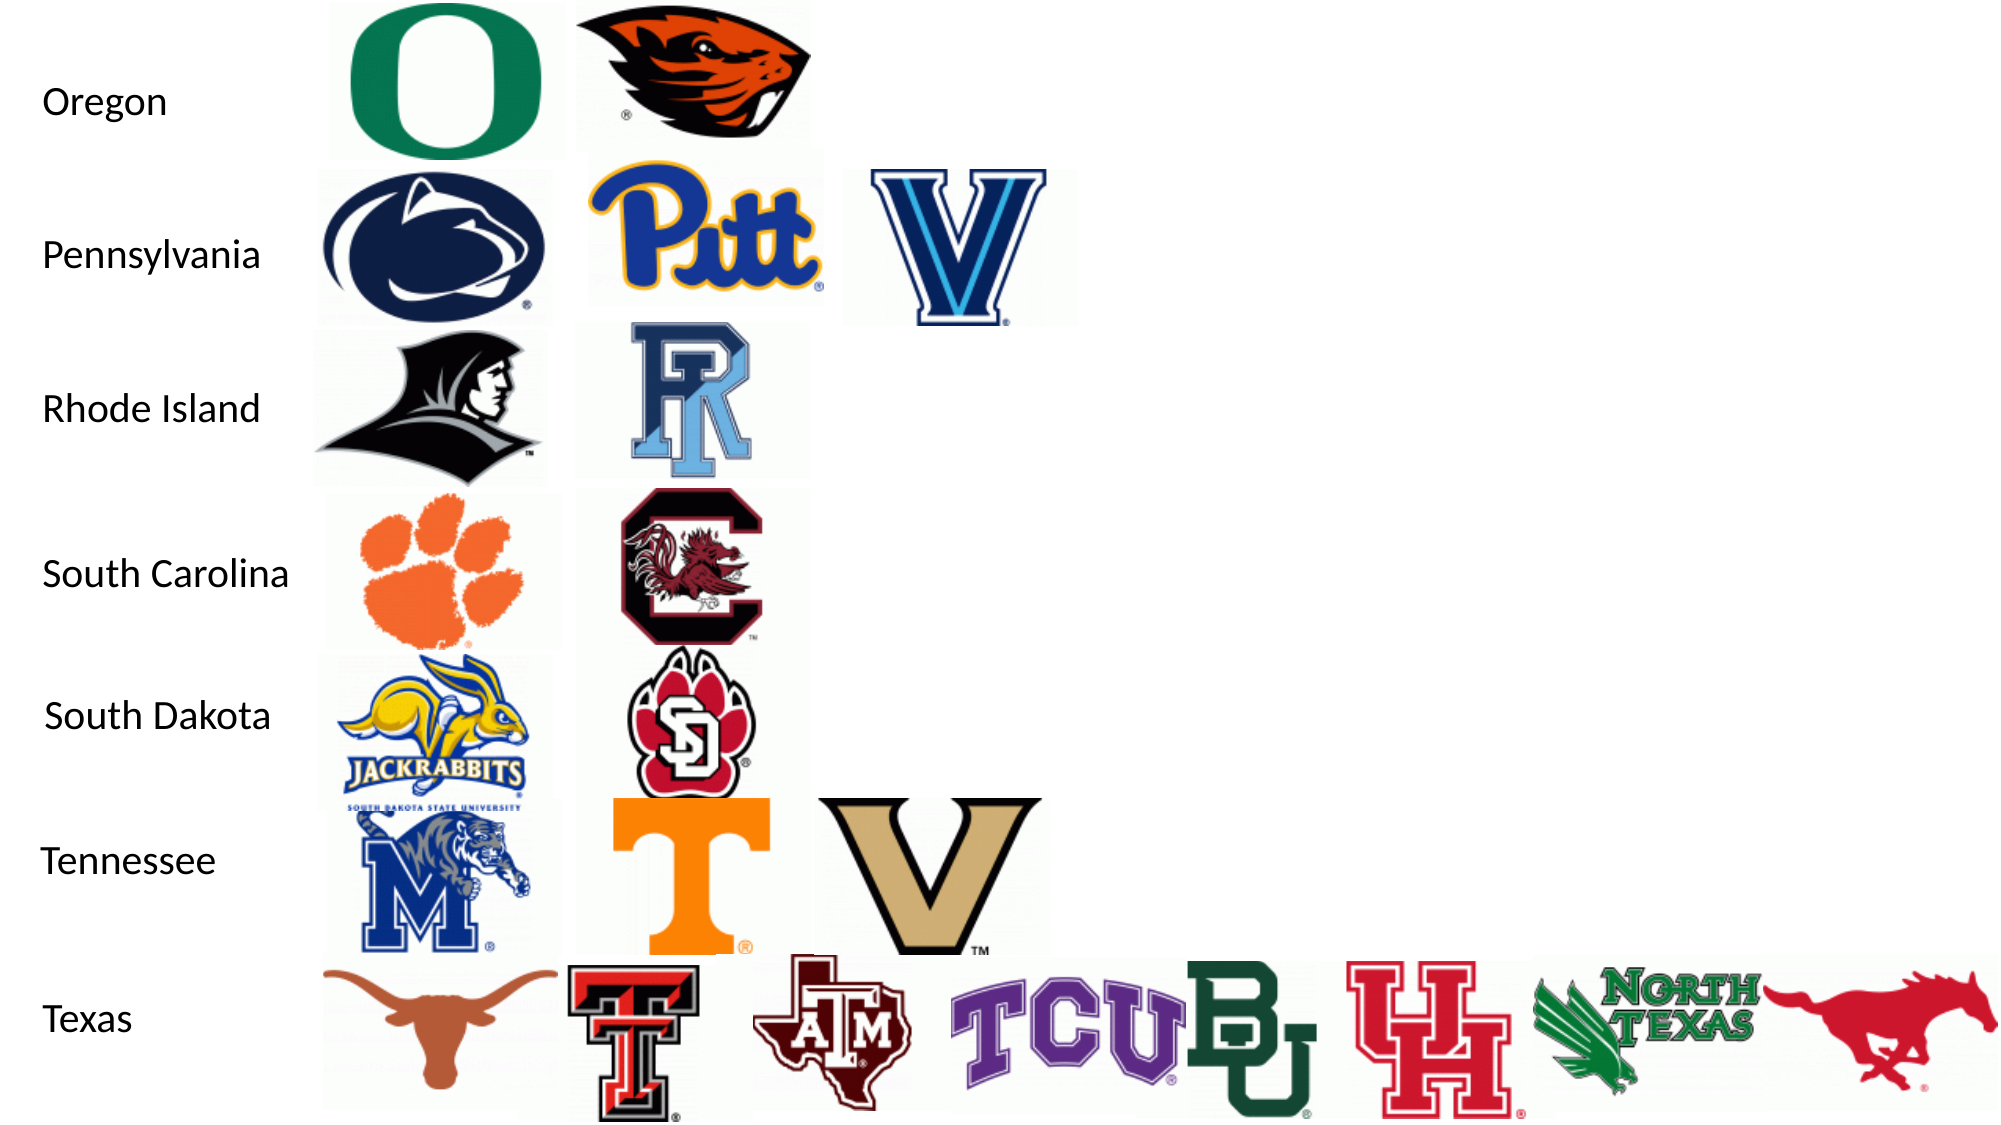

Oregon
Pennsylvania
Rhode Island
South Carolina
South Dakota
Tennessee
Texas